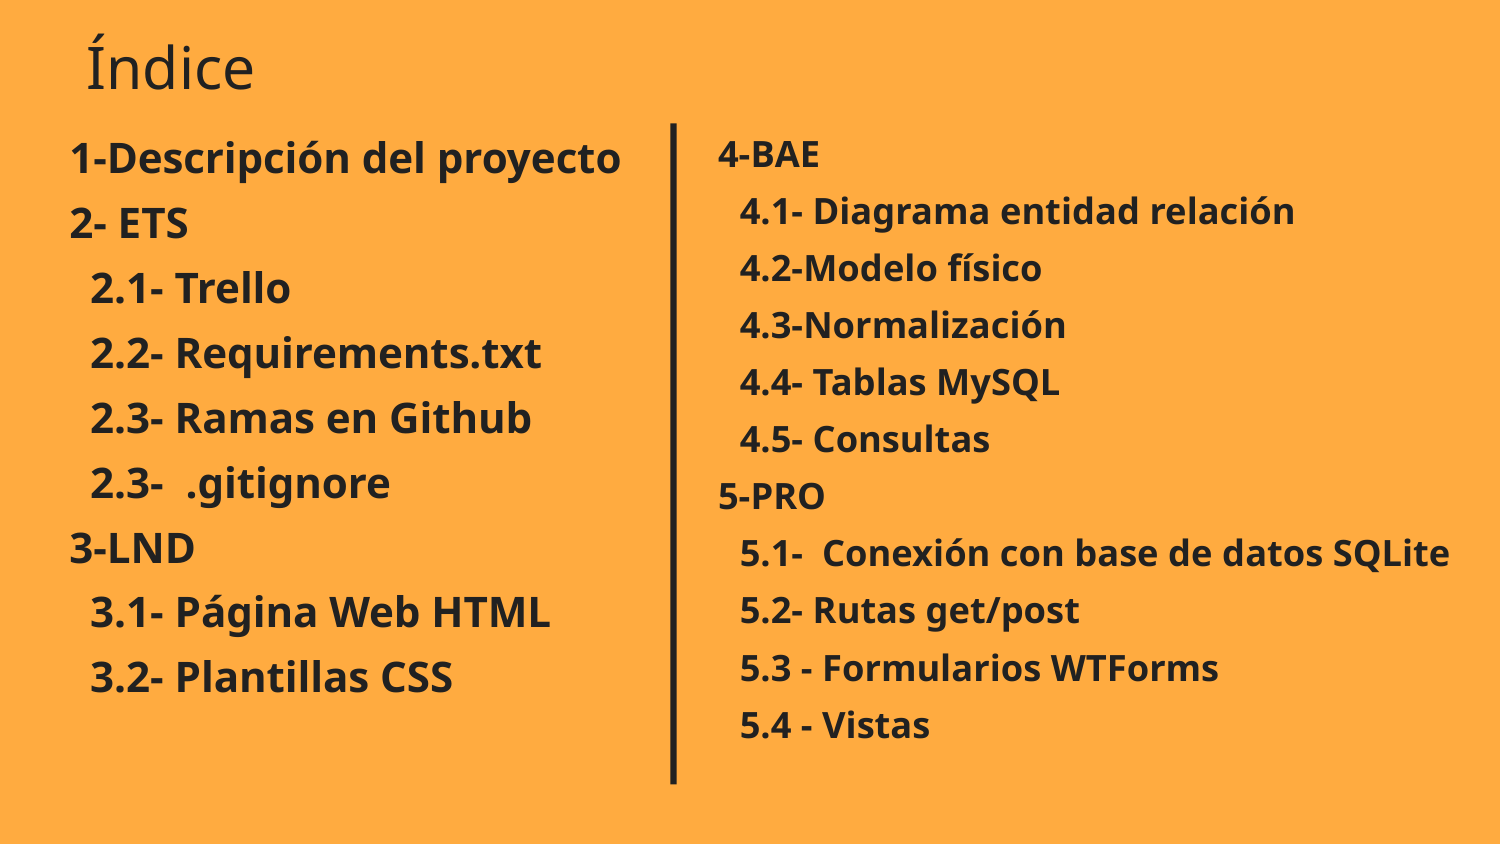

# Índice
1-Descripción del proyecto
2- ETS
	2.1- Trello
	2.2- Requirements.txt
	2.3- Ramas en Github
	2.3- .gitignore
3-LND
	3.1- Página Web HTML
	3.2- Plantillas CSS
4-BAE
	4.1- Diagrama entidad relación
	4.2-Modelo físico
	4.3-Normalización
4.4- Tablas MySQL
4.5- Consultas
5-PRO
	5.1- Conexión con base de datos SQLite
	5.2- Rutas get/post
	5.3 - Formularios WTForms
	5.4 - Vistas